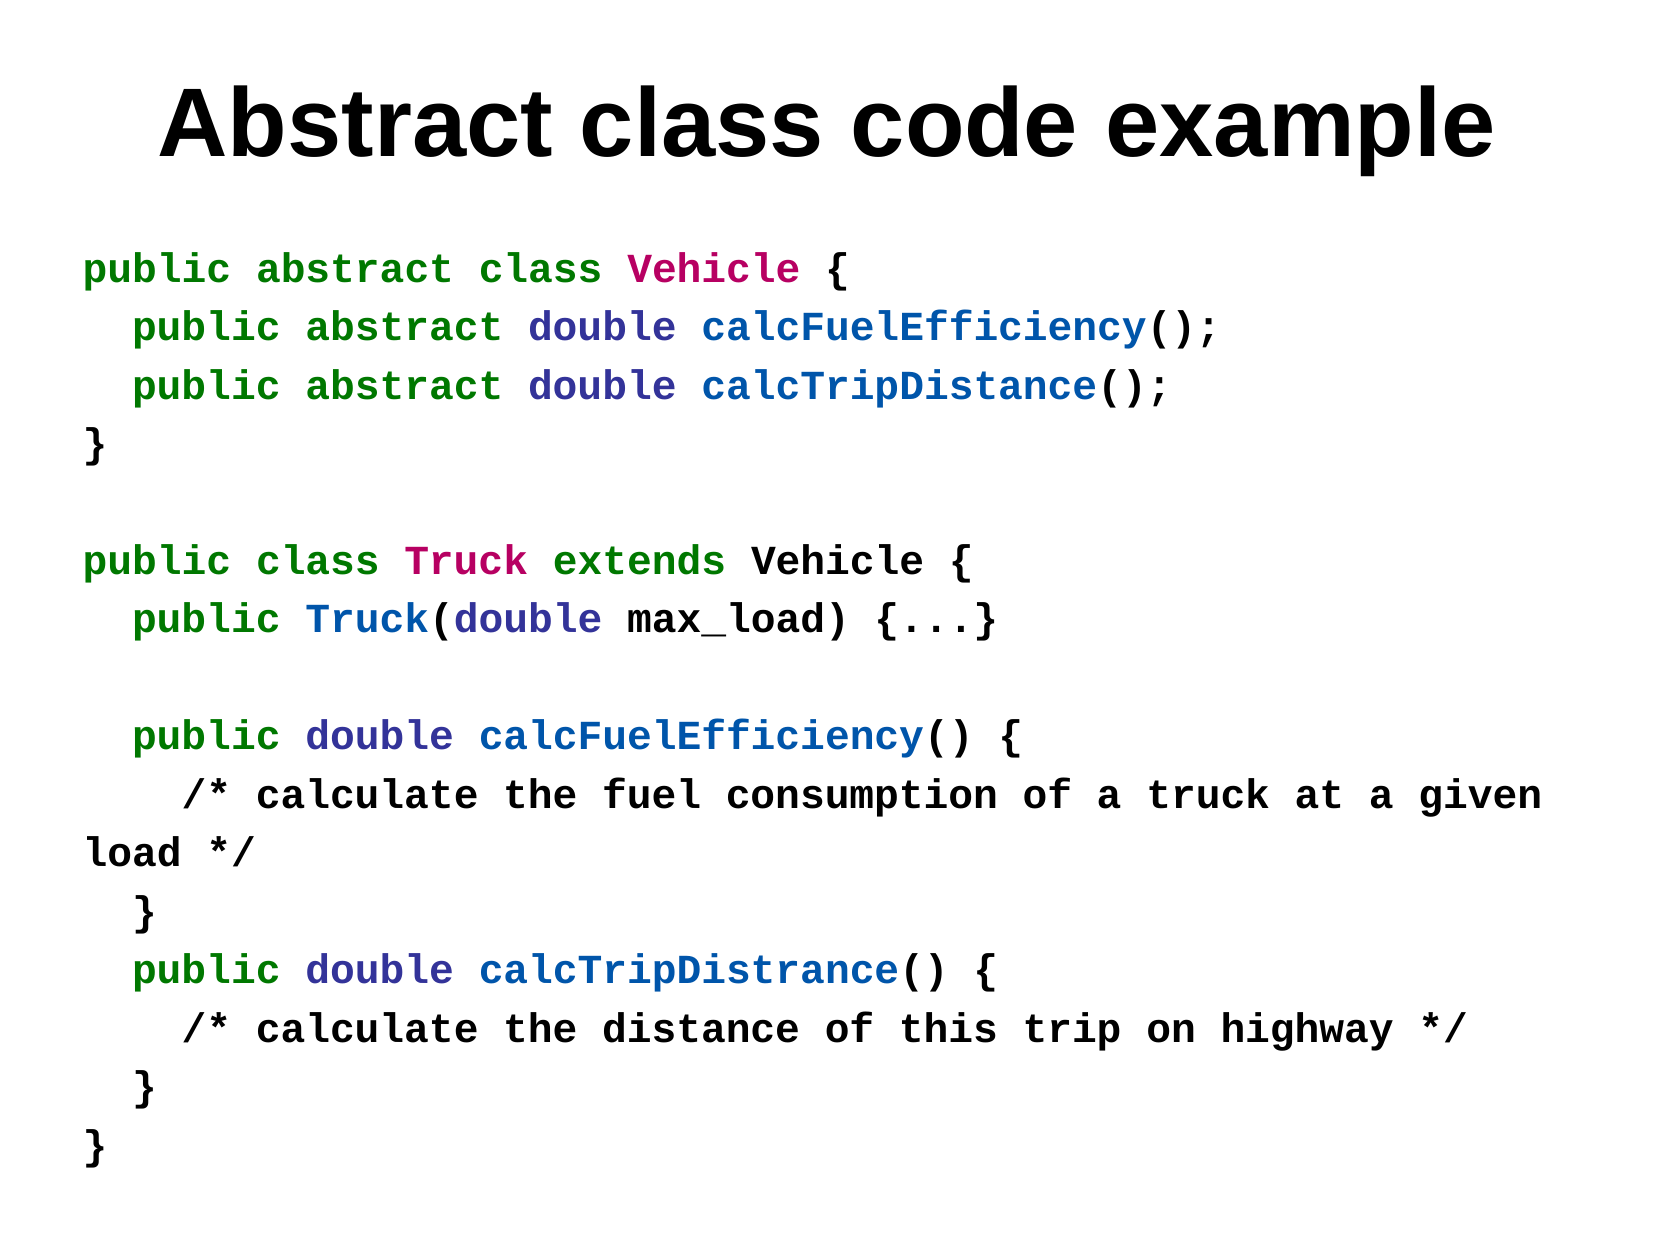

# Abstract class code example
public abstract class Vehicle {
 public abstract double calcFuelEfficiency();
 public abstract double calcTripDistance();
}
public class Truck extends Vehicle {
 public Truck(double max_load) {...}
 public double calcFuelEfficiency() {
 /* calculate the fuel consumption of a truck at a given load */
 }
 public double calcTripDistrance() {
 /* calculate the distance of this trip on highway */
 }
}